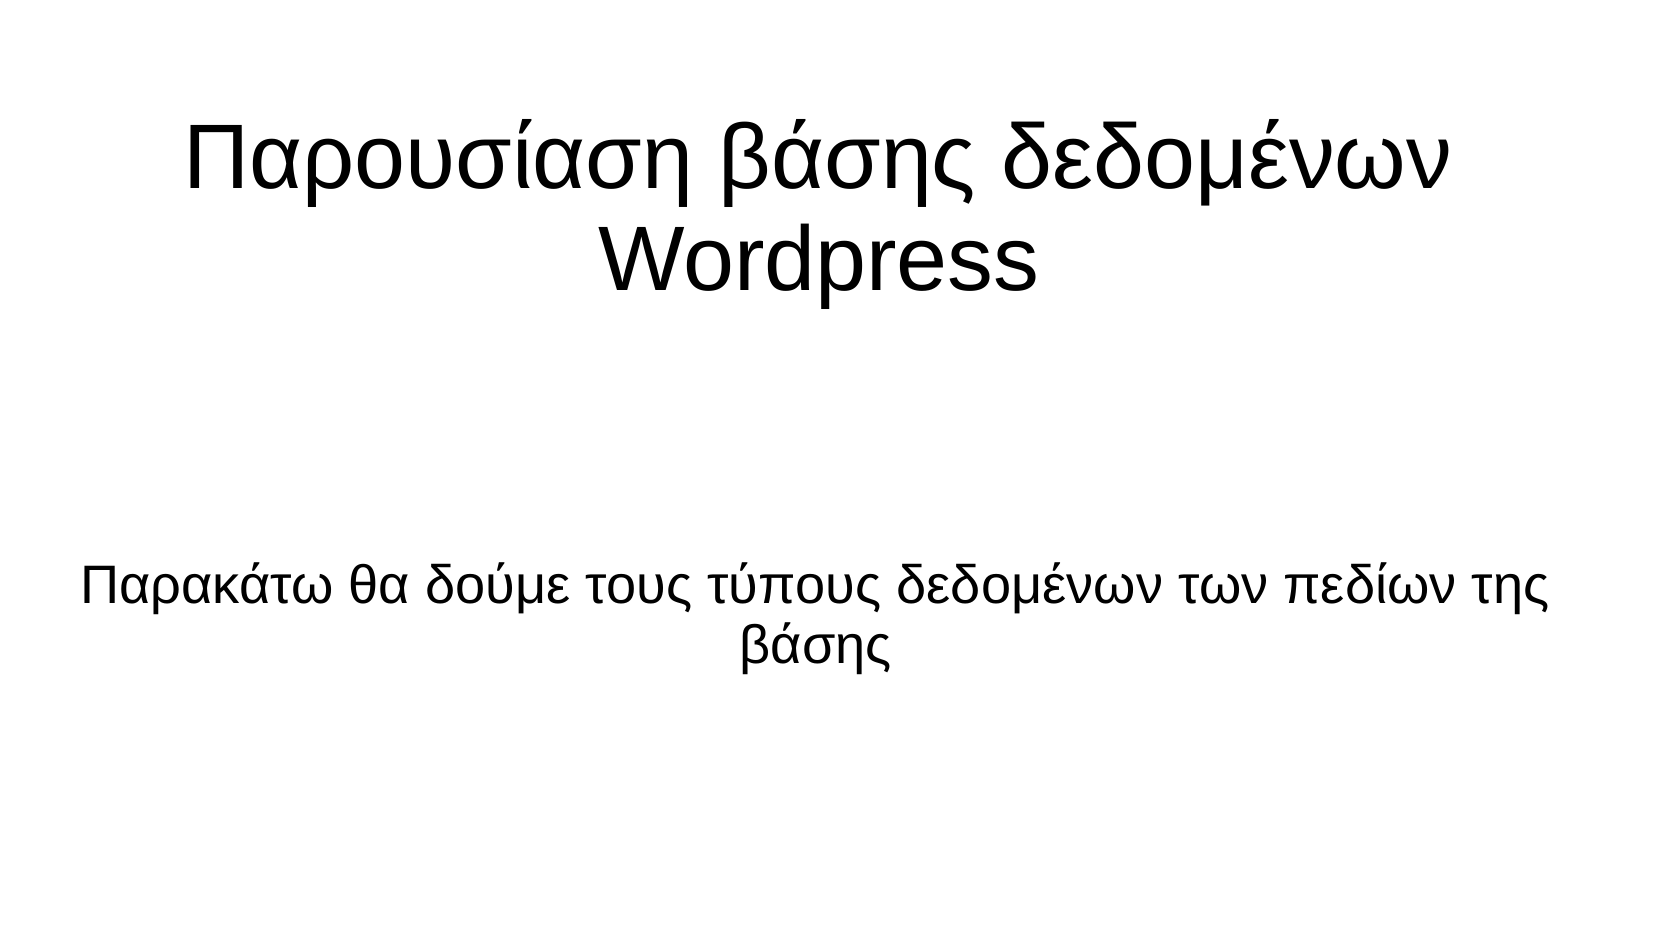

# Παρουσίαση βάσης δεδομένων Wordpress
Παρακάτω θα δούμε τους τύπους δεδομένων των πεδίων της βάσης